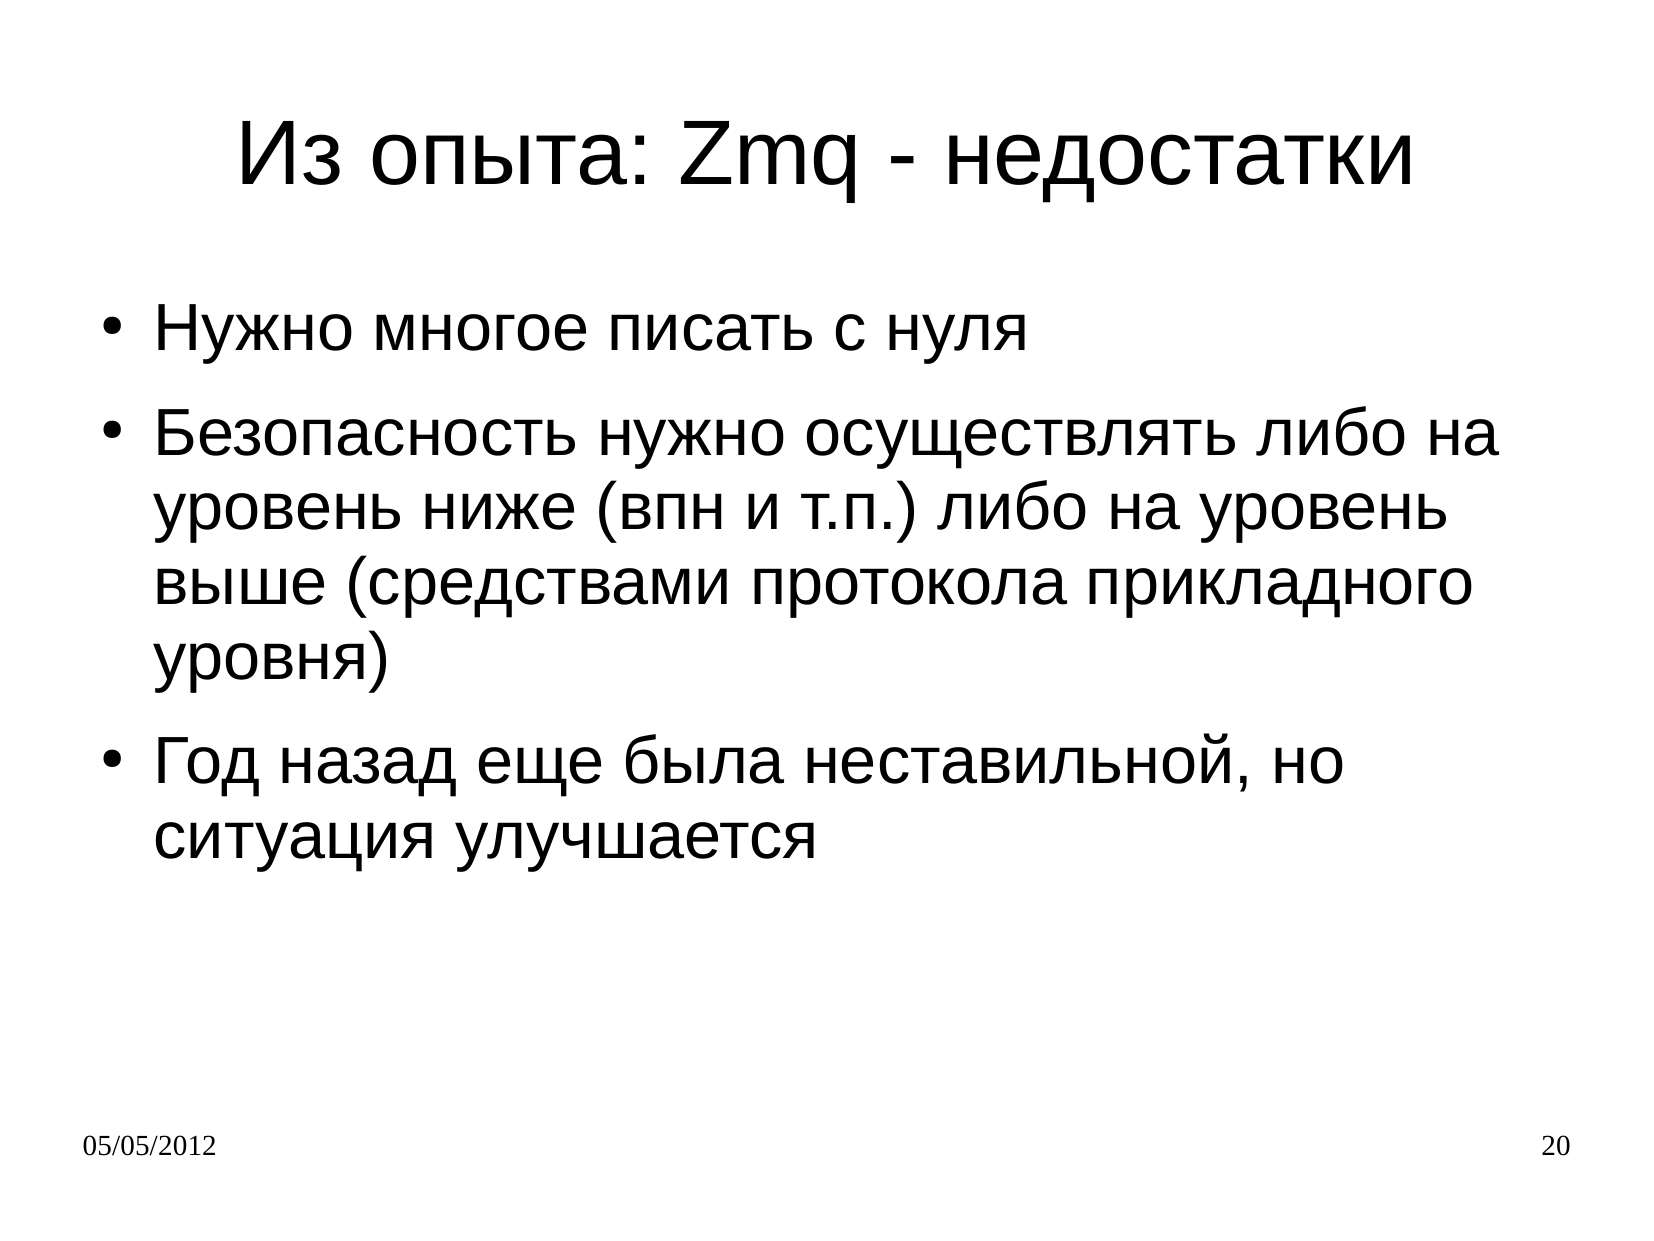

# Из опыта: Zmq - недостатки
Нужно многое писать с нуля
Безопасность нужно осуществлять либо на уровень ниже (впн и т.п.) либо на уровень выше (средствами протокола прикладного уровня)
Год назад еще была неставильной, но ситуация улучшается
05/05/2012
20